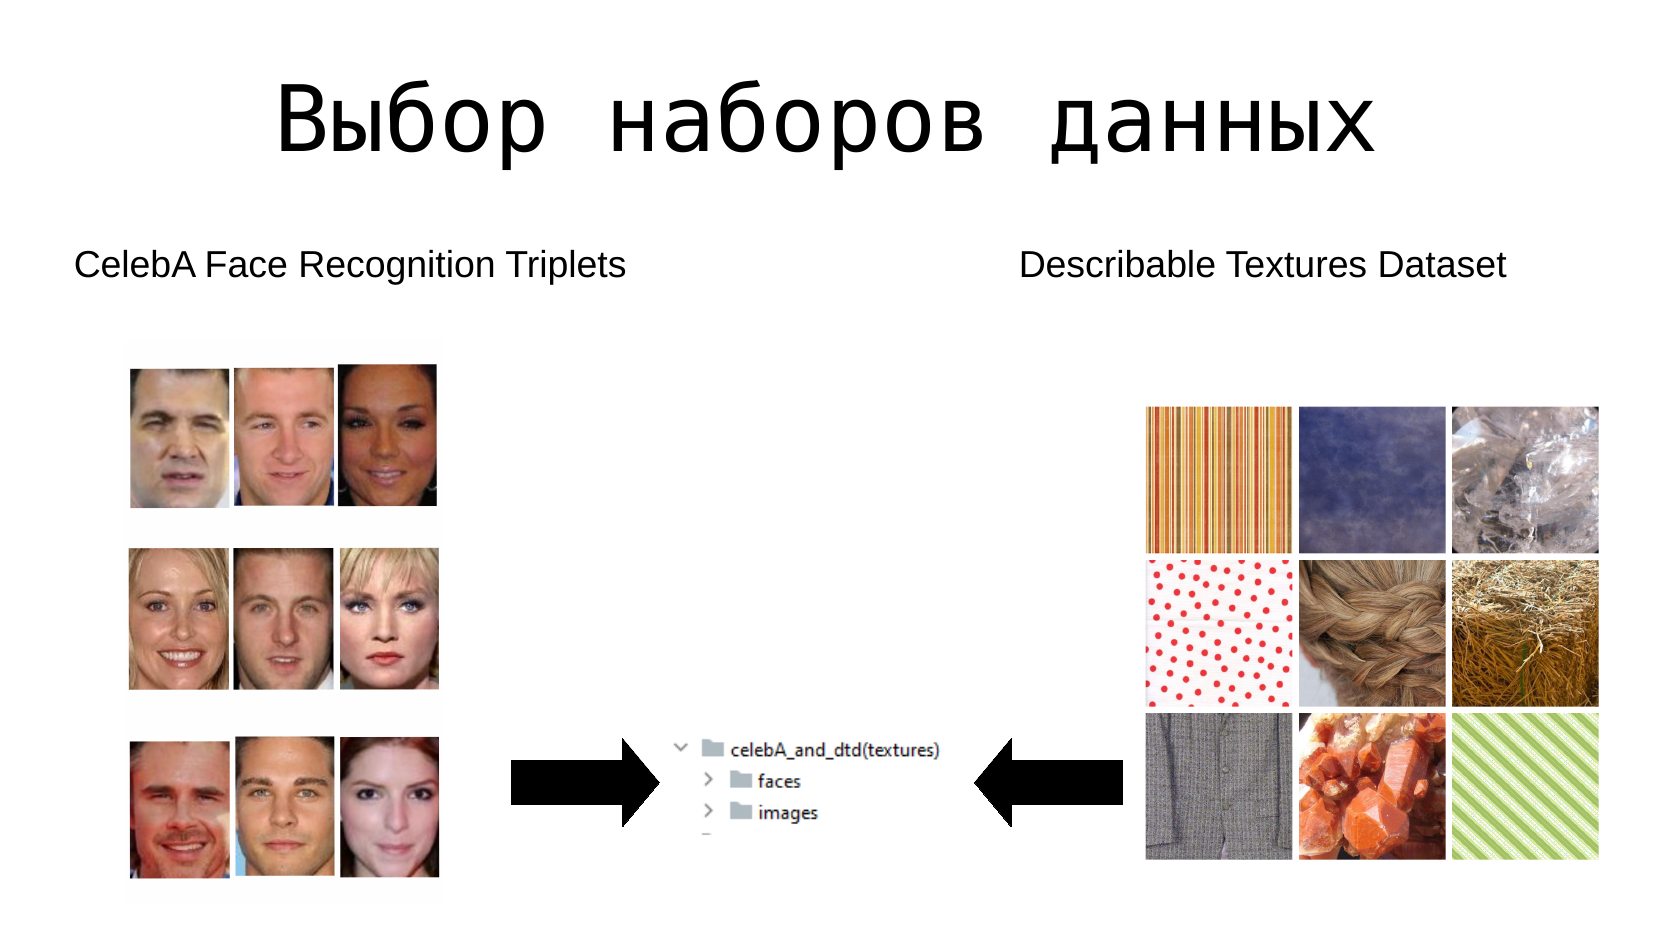

# Выбор наборов данных
CelebA Face Recognition Triplets
Describable Textures Dataset